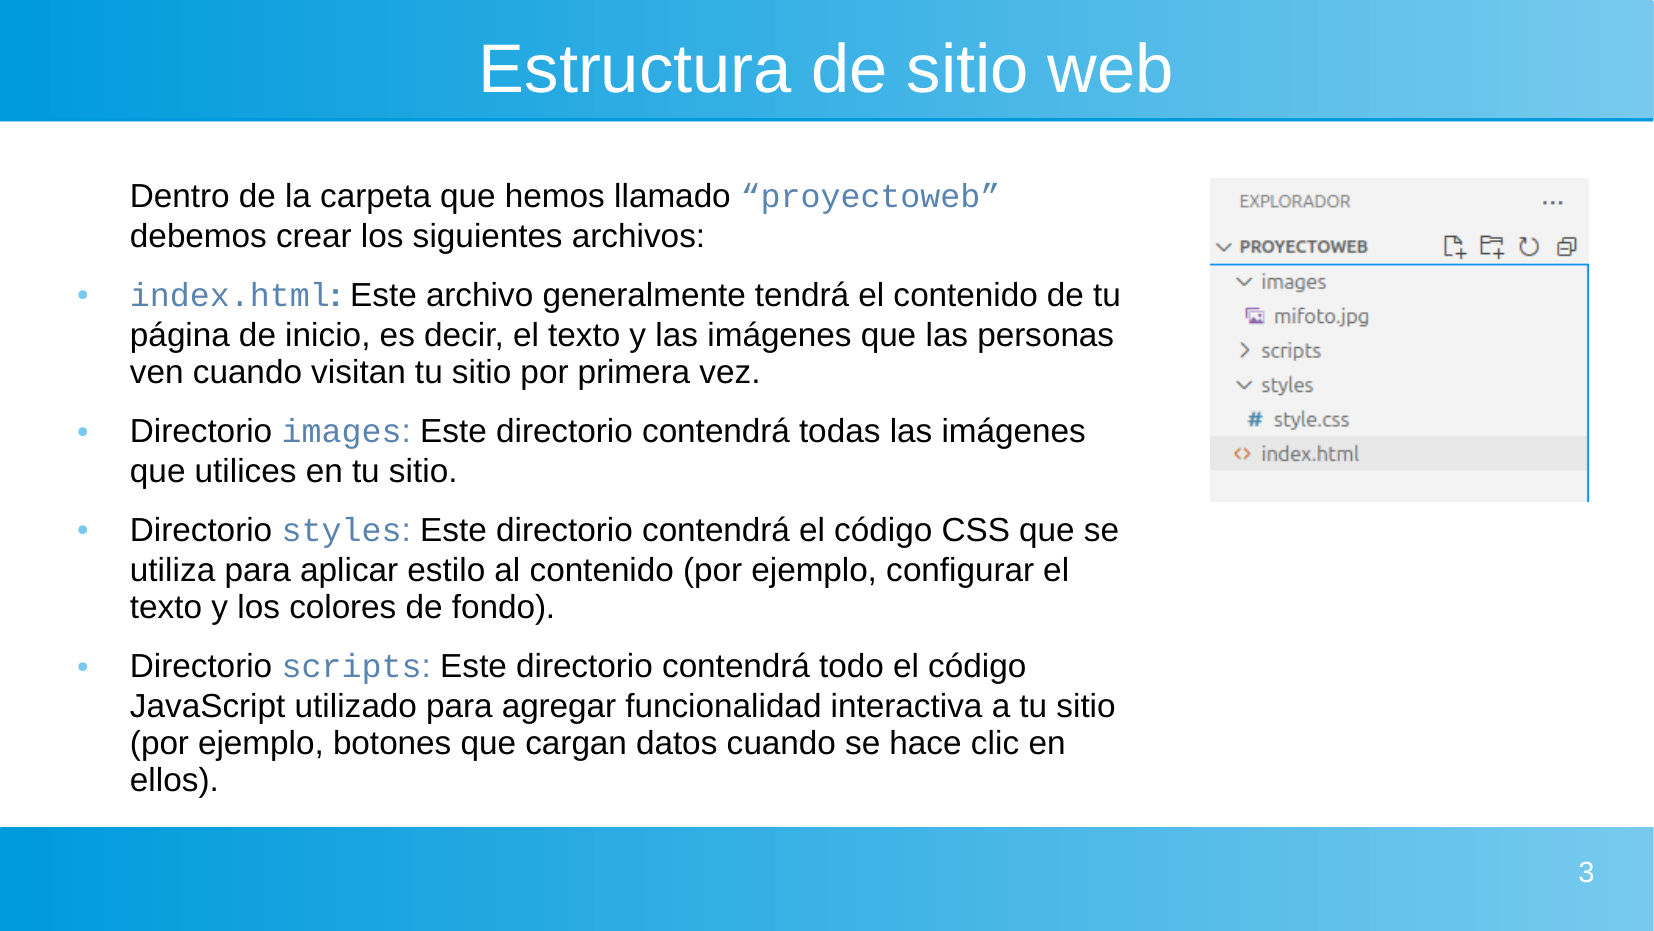

# Estructura de sitio web
Dentro de la carpeta que hemos llamado “proyectoweb” debemos crear los siguientes archivos:
index.html: Este archivo generalmente tendrá el contenido de tu página de inicio, es decir, el texto y las imágenes que las personas ven cuando visitan tu sitio por primera vez.
Directorio images: Este directorio contendrá todas las imágenes que utilices en tu sitio.
Directorio styles: Este directorio contendrá el código CSS que se utiliza para aplicar estilo al contenido (por ejemplo, configurar el texto y los colores de fondo).
Directorio scripts: Este directorio contendrá todo el código JavaScript utilizado para agregar funcionalidad interactiva a tu sitio (por ejemplo, botones que cargan datos cuando se hace clic en ellos).
3